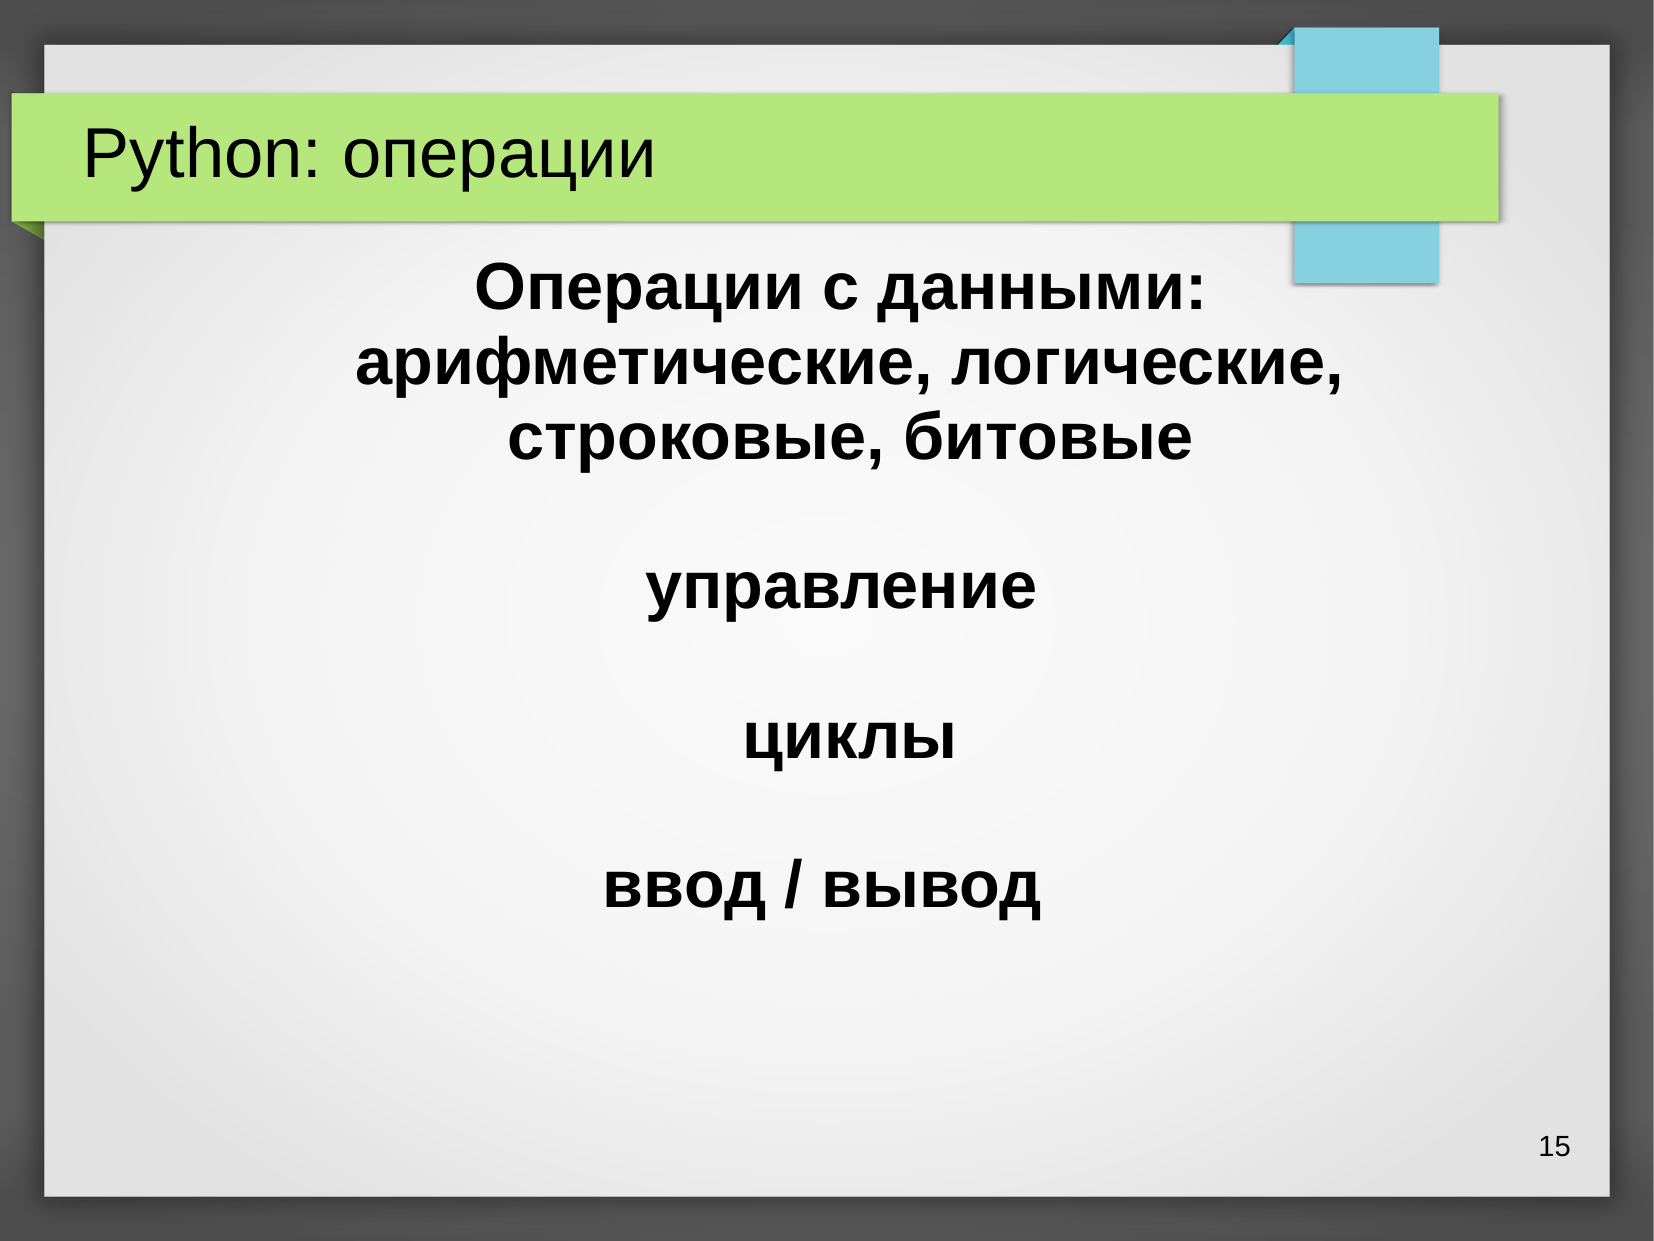

# Python: операции
Операции с данными:
арифметические, логические,
cтроковые, битовые
управление
циклы
ввод / вывод
15